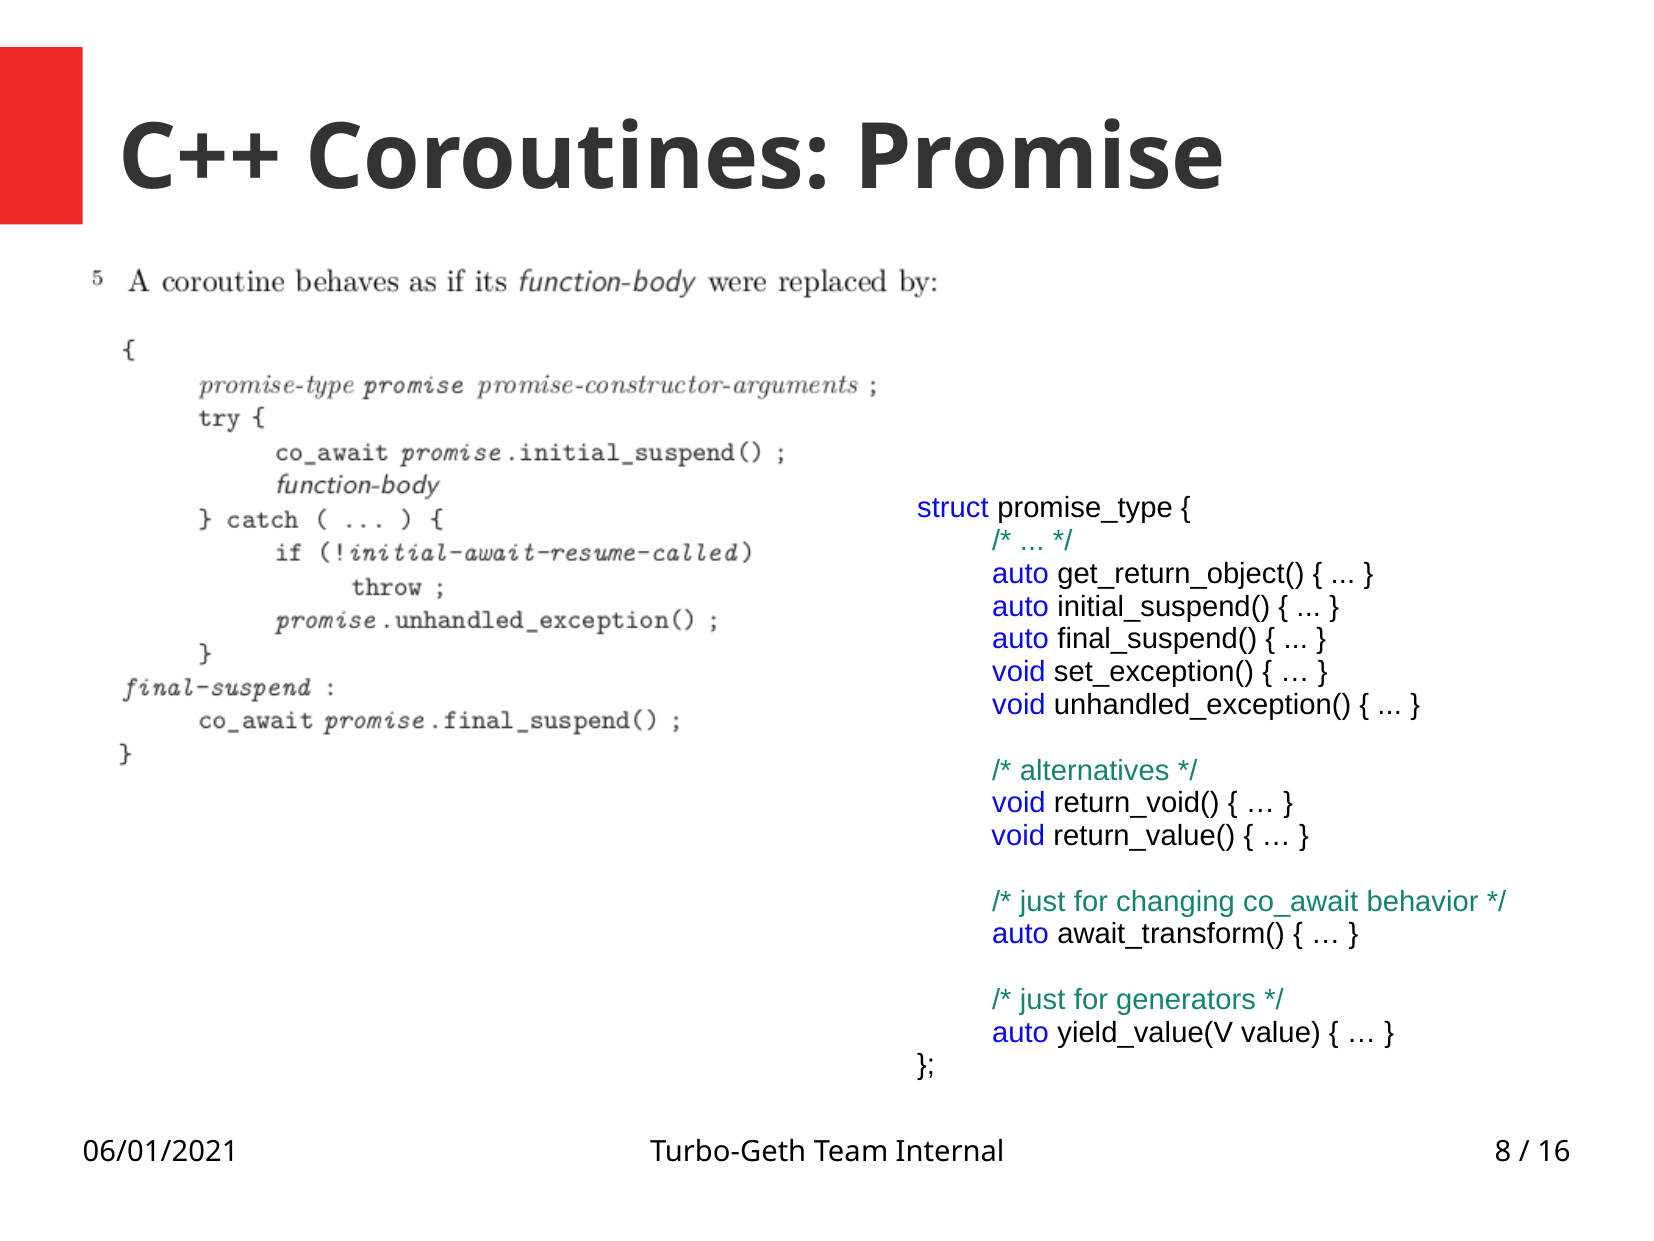

# C++ Coroutines: Promise
struct promise_type {
	/* ... */
	auto get_return_object() { ... }
	auto initial_suspend() { ... }
	auto final_suspend() { ... }
	void set_exception() { … }
	void unhandled_exception() { ... }
	/* alternatives */
	void return_void() { … }
 void return_value() { … }
	/* just for changing co_await behavior */
	auto await_transform() { … }
	/* just for generators */
	auto yield_value(V value) { … }
};
06/01/2021
Turbo-Geth Team Internal
8